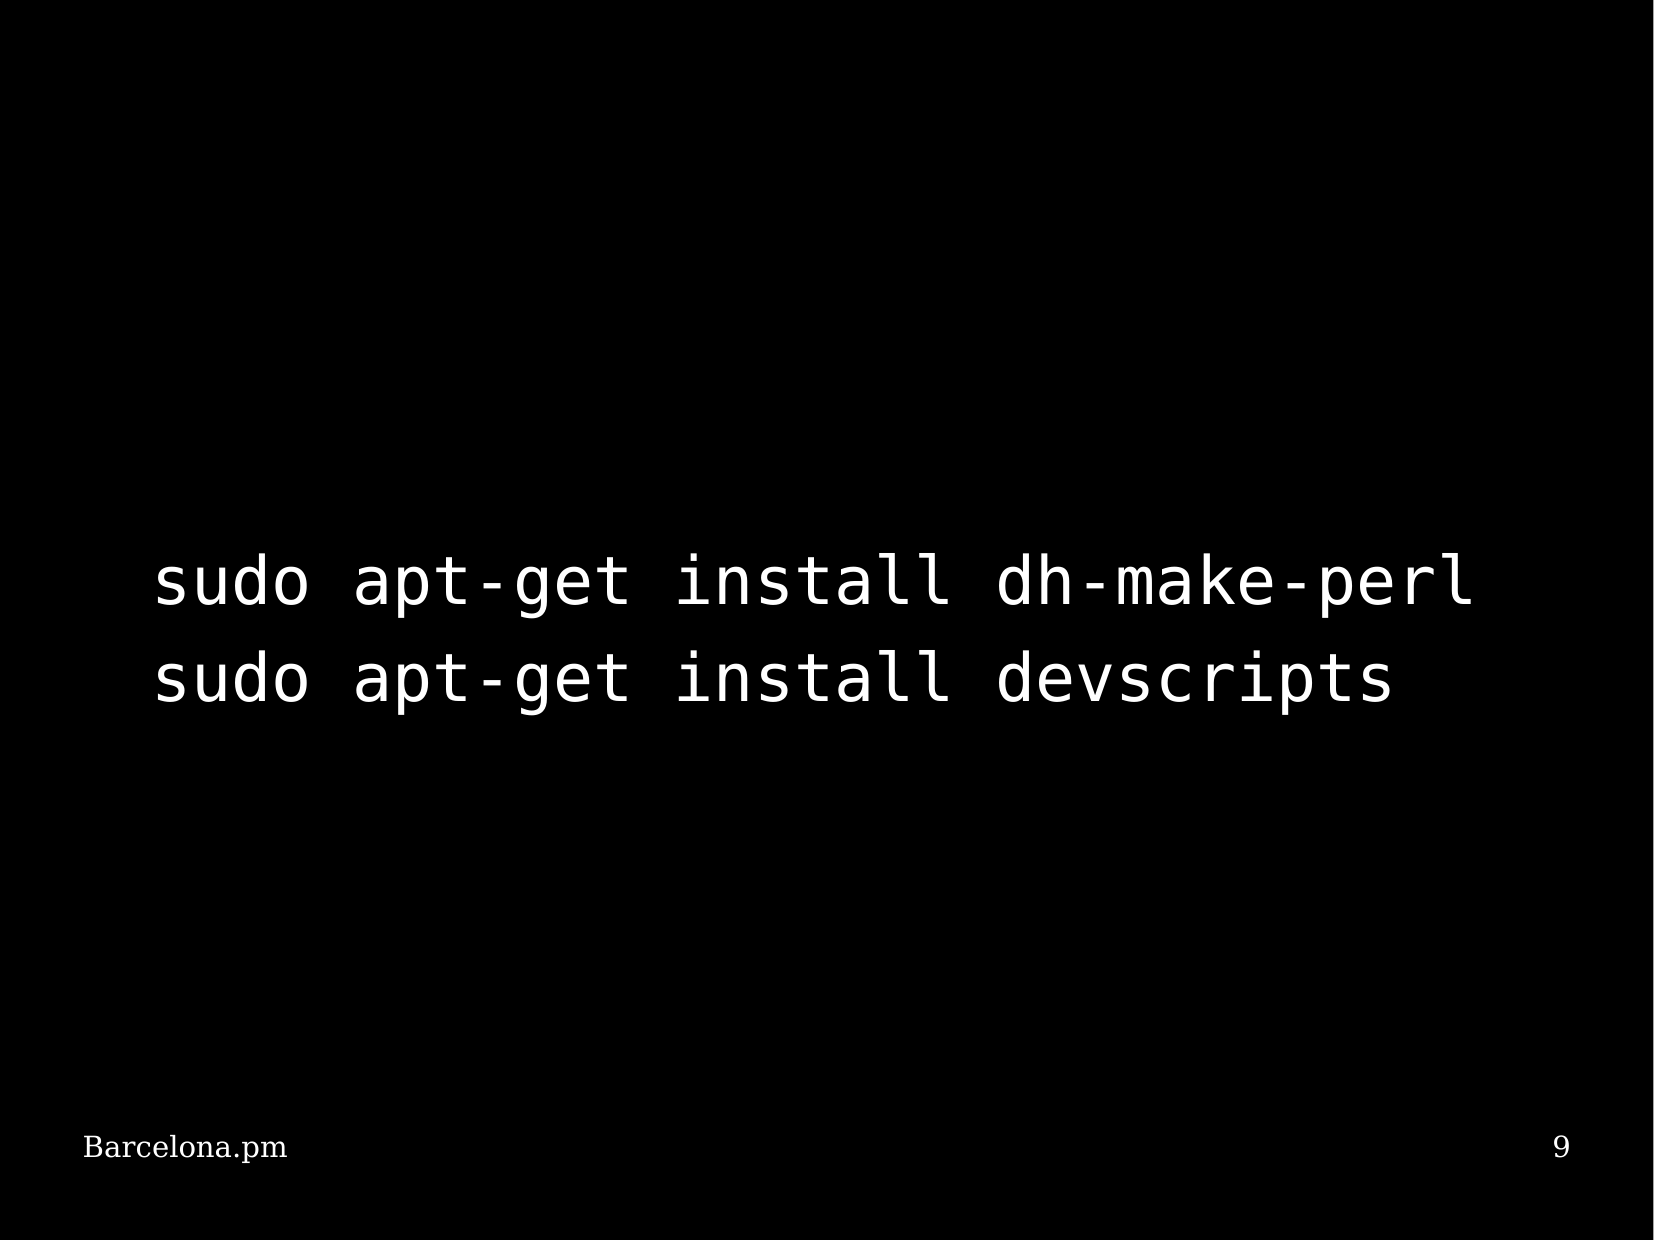

# sudo apt-get install dh-make-perl sudo apt-get install devscripts
Barcelona.pm
9